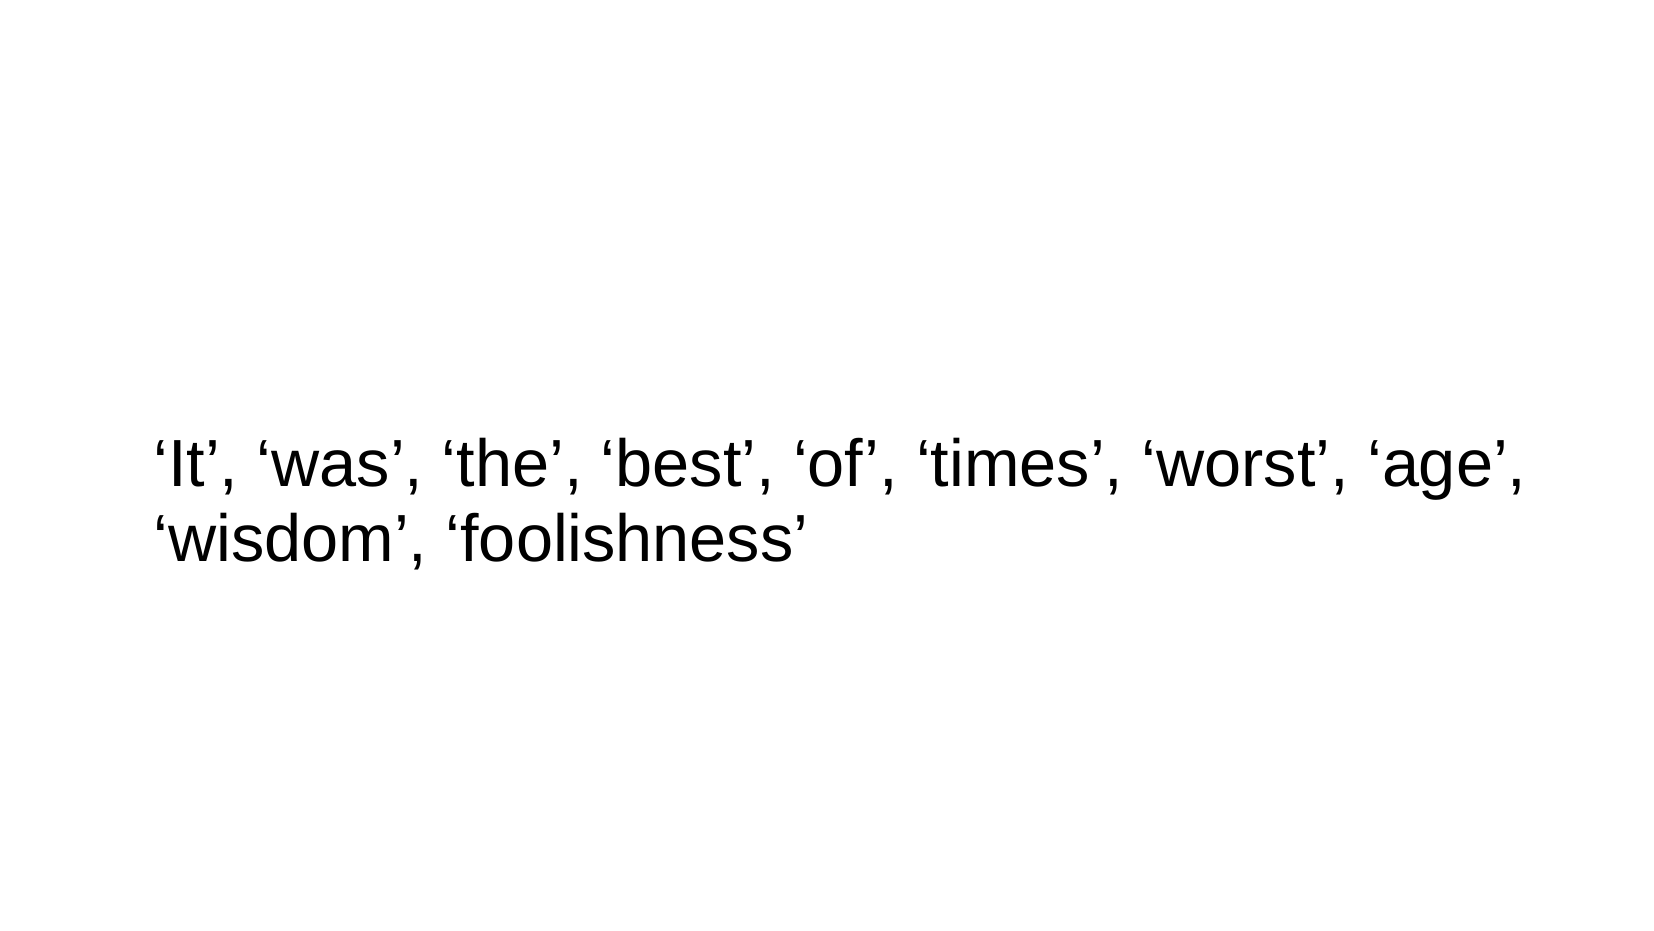

# ‘It’, ‘was’, ‘the’, ‘best’, ‘of’, ‘times’, ‘worst’, ‘age’, ‘wisdom’, ‘foolishness’